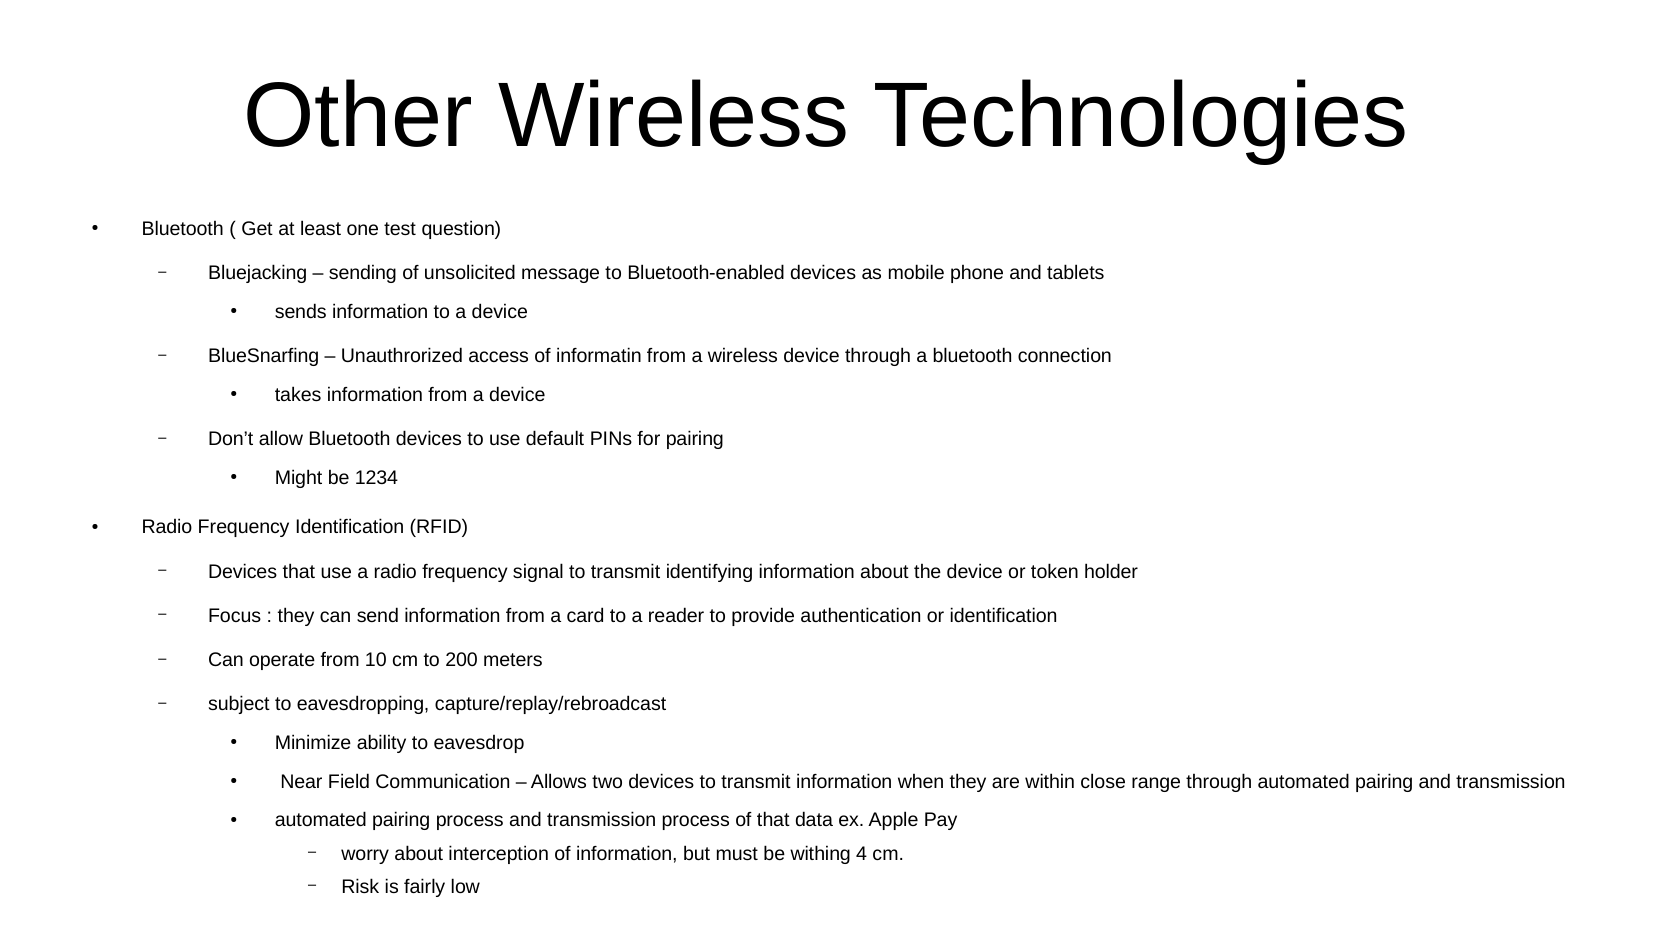

# Other Wireless Technologies
Bluetooth ( Get at least one test question)
Bluejacking – sending of unsolicited message to Bluetooth-enabled devices as mobile phone and tablets
sends information to a device
BlueSnarfing – Unauthrorized access of informatin from a wireless device through a bluetooth connection
takes information from a device
Don’t allow Bluetooth devices to use default PINs for pairing
Might be 1234
Radio Frequency Identification (RFID)
Devices that use a radio frequency signal to transmit identifying information about the device or token holder
Focus : they can send information from a card to a reader to provide authentication or identification
Can operate from 10 cm to 200 meters
subject to eavesdropping, capture/replay/rebroadcast
Minimize ability to eavesdrop
 Near Field Communication – Allows two devices to transmit information when they are within close range through automated pairing and transmission
automated pairing process and transmission process of that data ex. Apple Pay
worry about interception of information, but must be withing 4 cm.
Risk is fairly low